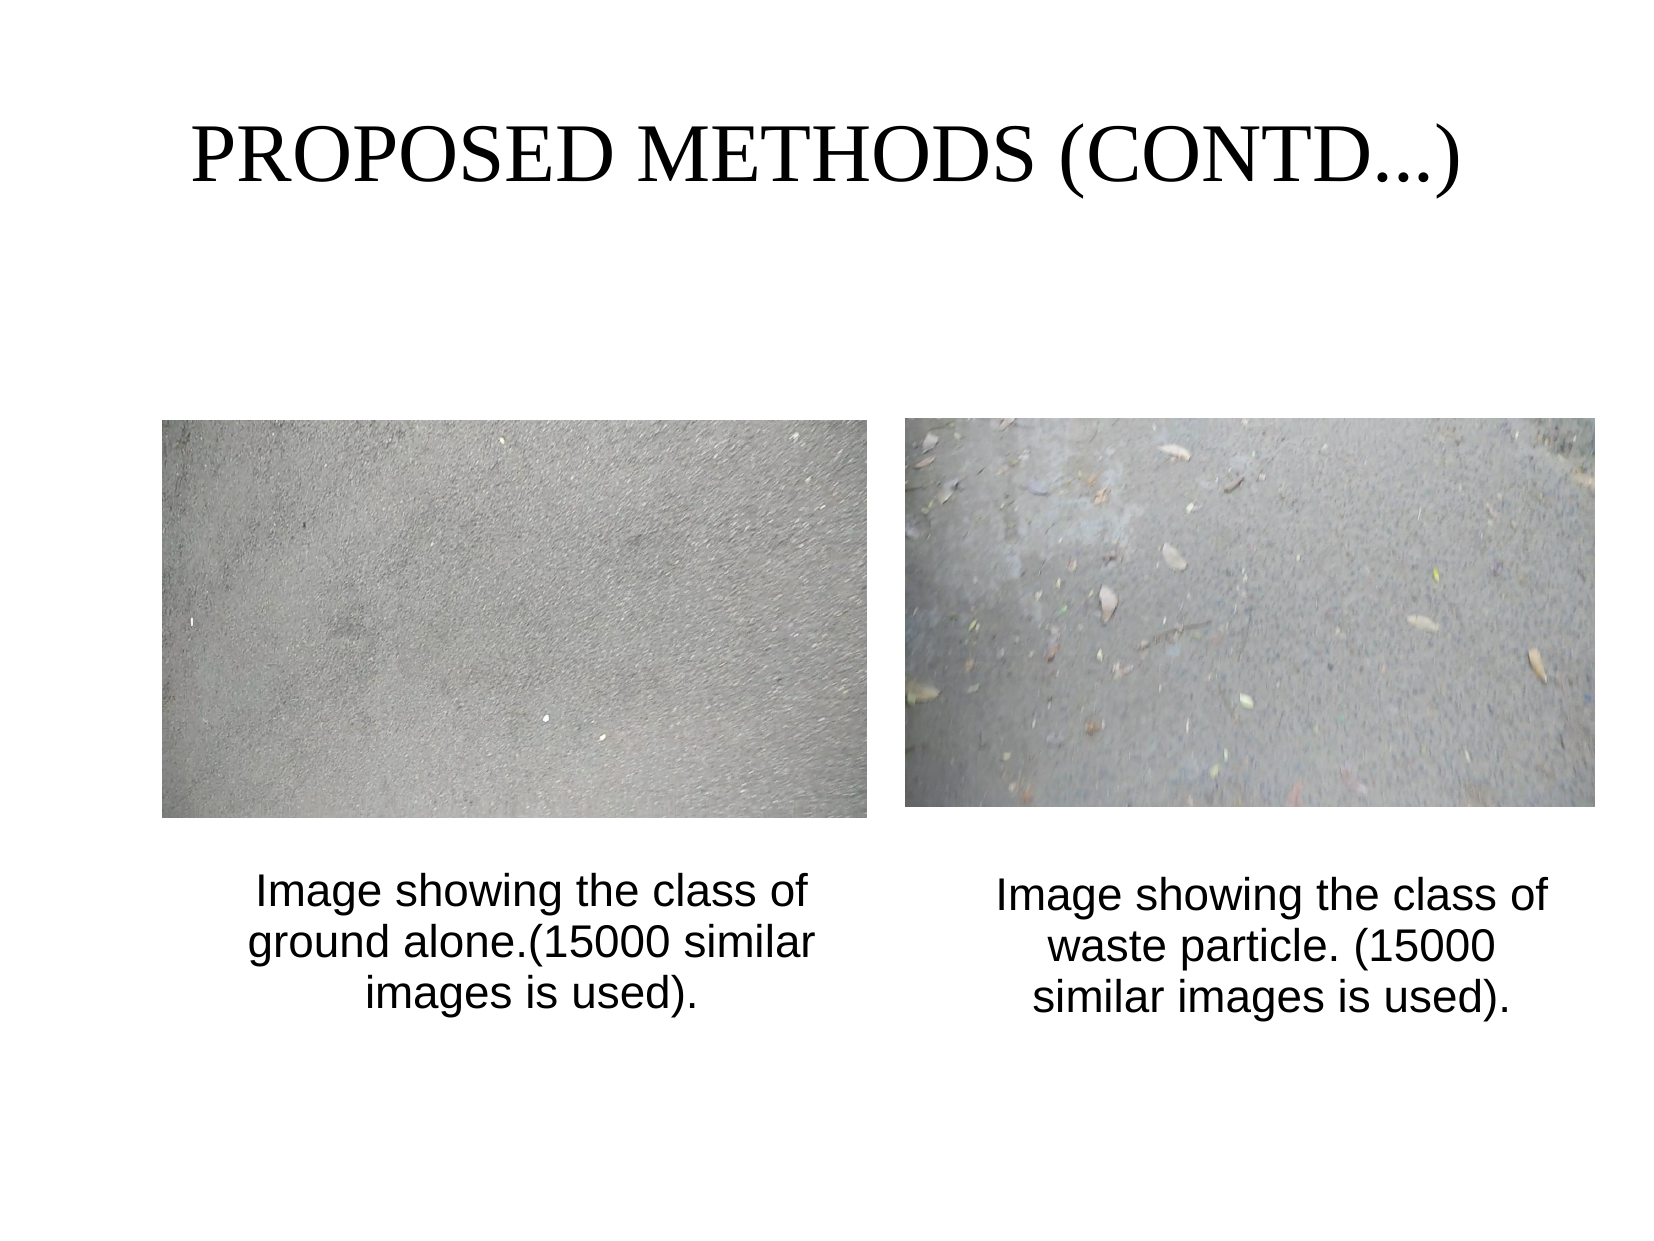

# PROPOSED METHODS (CONTD...)
Image showing the class of ground alone.(15000 similar images is used).
Image showing the class of waste particle. (15000 similar images is used).